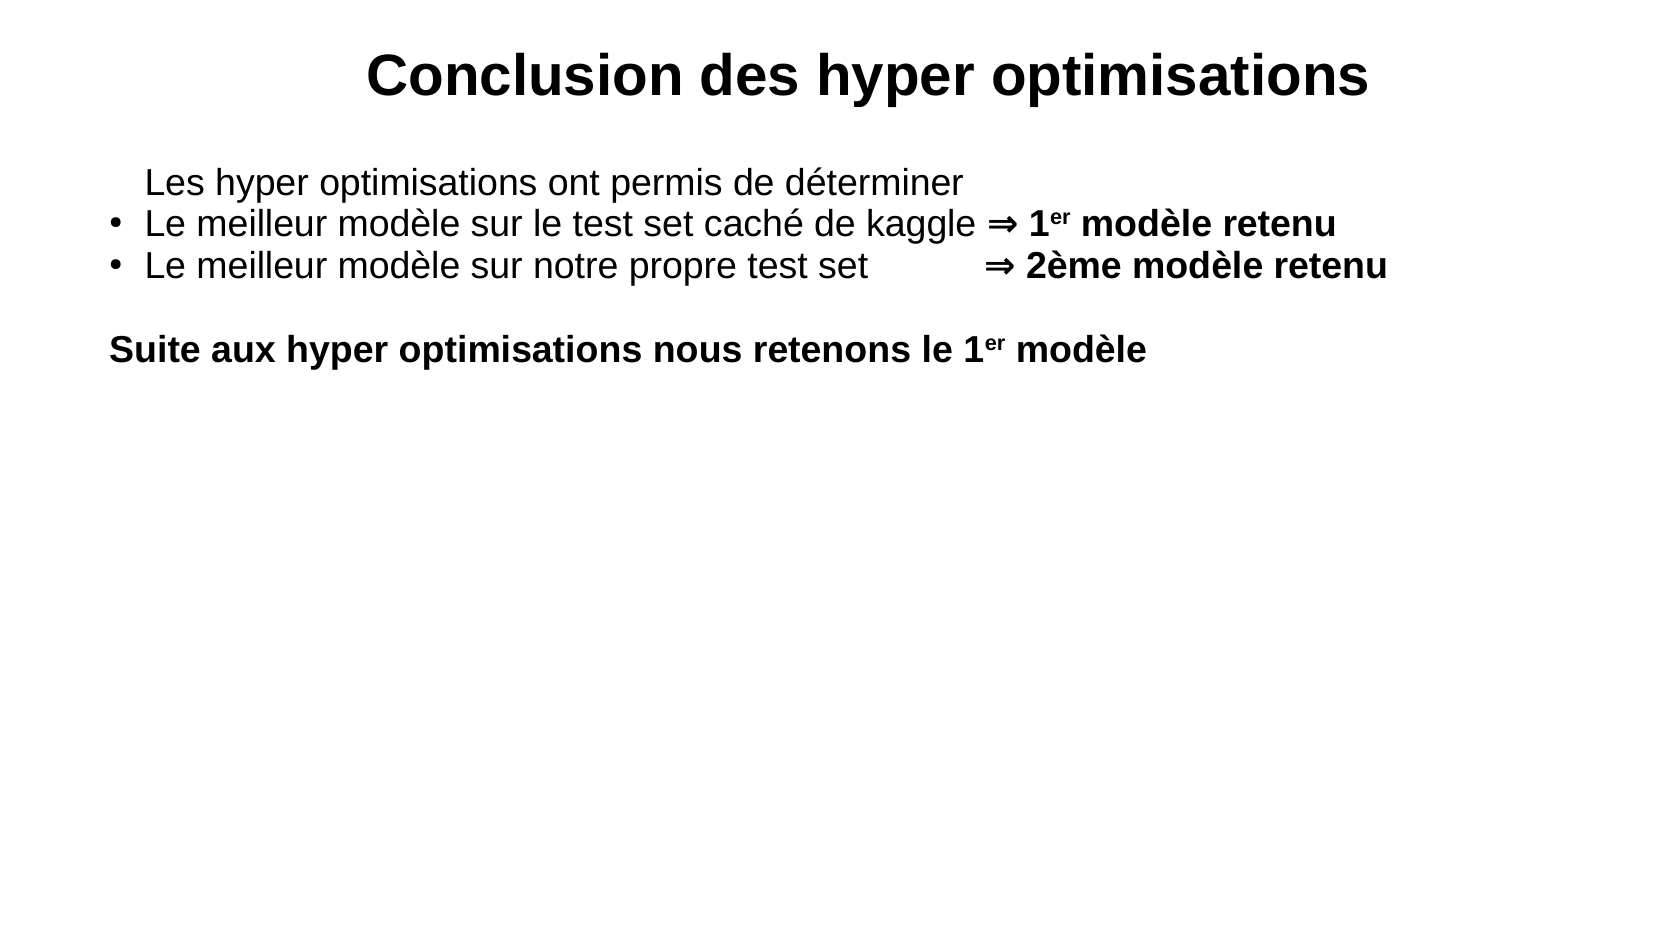

Conclusion des hyper optimisations
Les hyper optimisations ont permis de déterminer
Le meilleur modèle sur le test set caché de kaggle ⇒ 1er modèle retenu
Le meilleur modèle sur notre propre test set ⇒ 2ème modèle retenu
Suite aux hyper optimisations nous retenons le 1er modèle